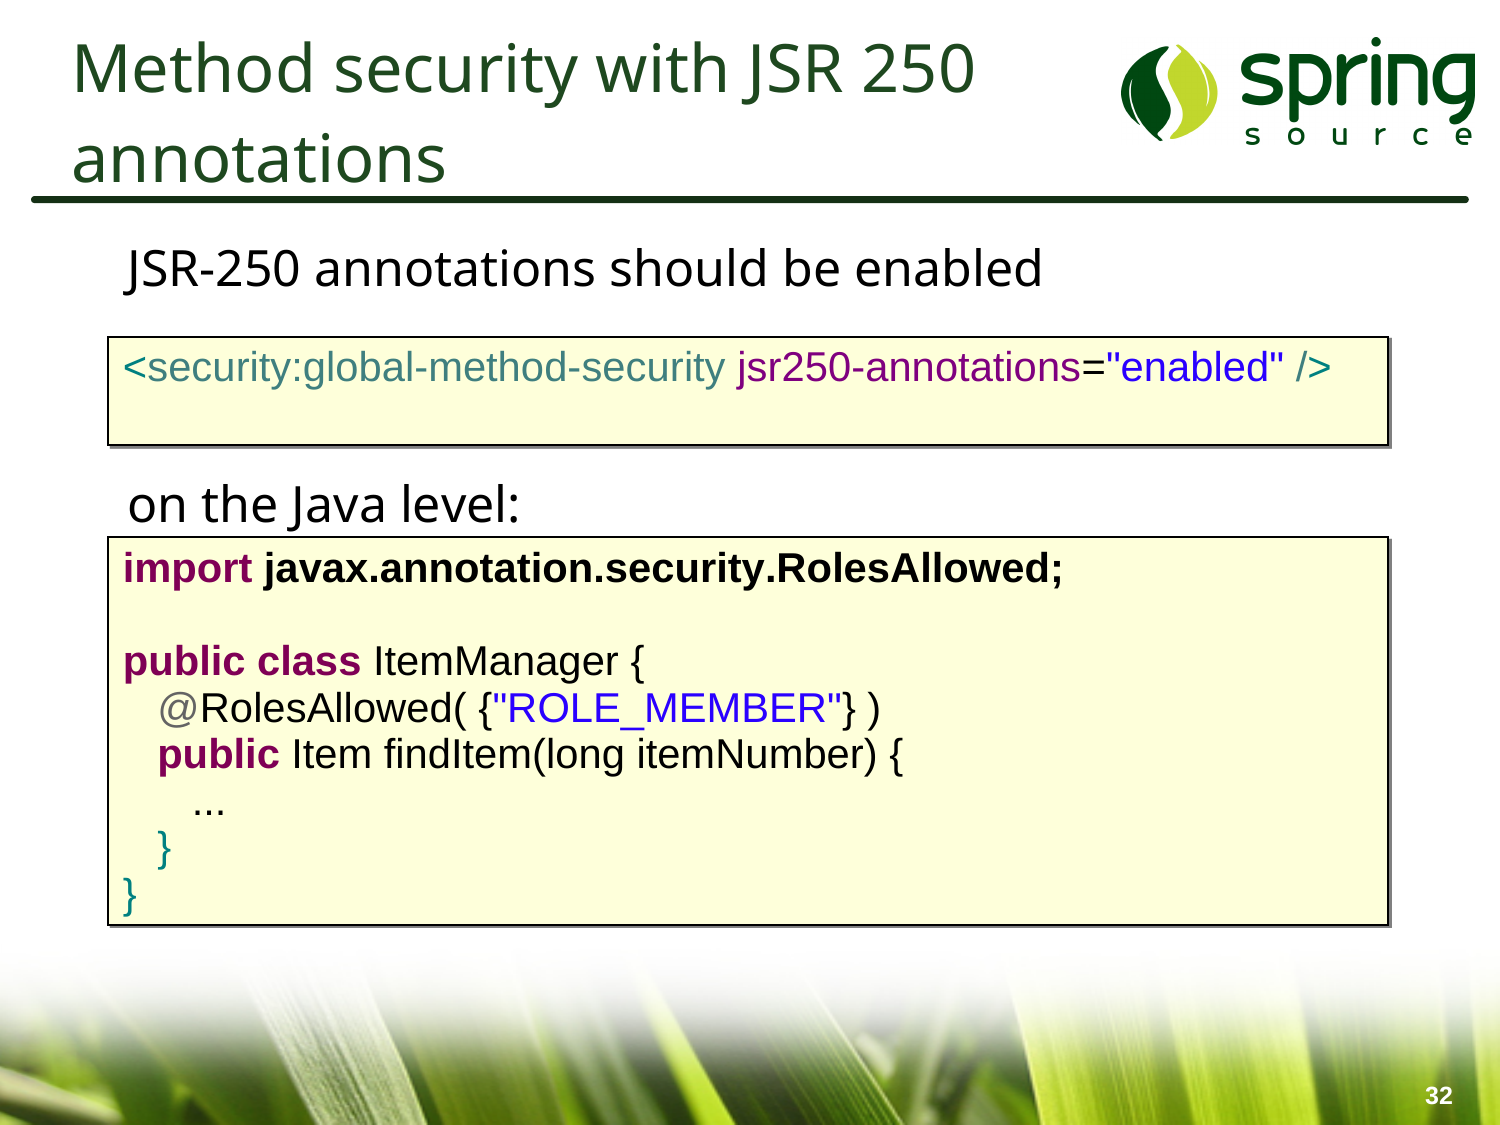

# Method security with JSR 250 annotations
JSR-250 annotations should be enabled
<security:global-method-security jsr250-annotations="enabled" />
on the Java level:
import javax.annotation.security.RolesAllowed;
public class ItemManager {
 @RolesAllowed( {"ROLE_MEMBER"} )
 public Item findItem(long itemNumber) {
 ...
 }
}